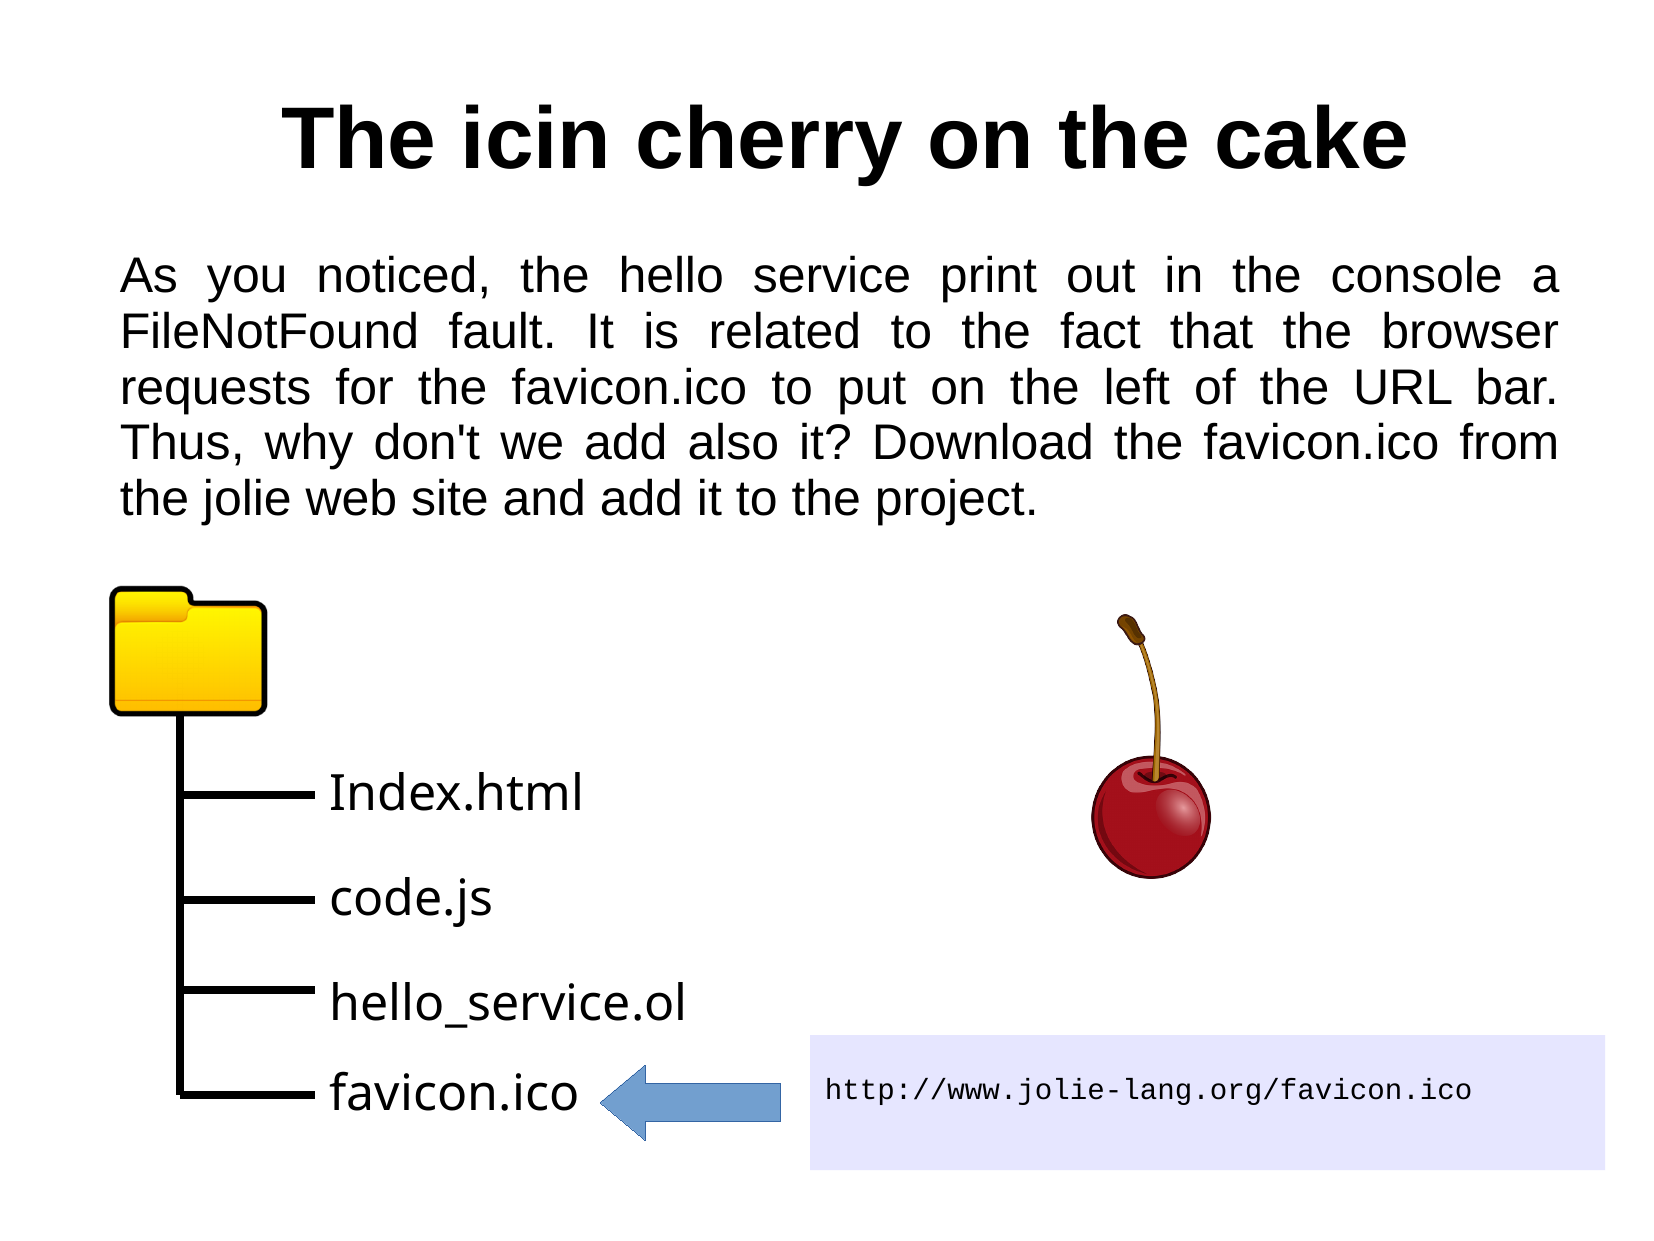

The icin cherry on the cake
As you noticed, the hello service print out in the console a FileNotFound fault. It is related to the fact that the browser requests for the favicon.ico to put on the left of the URL bar. Thus, why don't we add also it? Download the favicon.ico from the jolie web site and add it to the project.
Index.html
code.js
hello_service.ol
http://www.jolie-lang.org/favicon.ico
favicon.ico